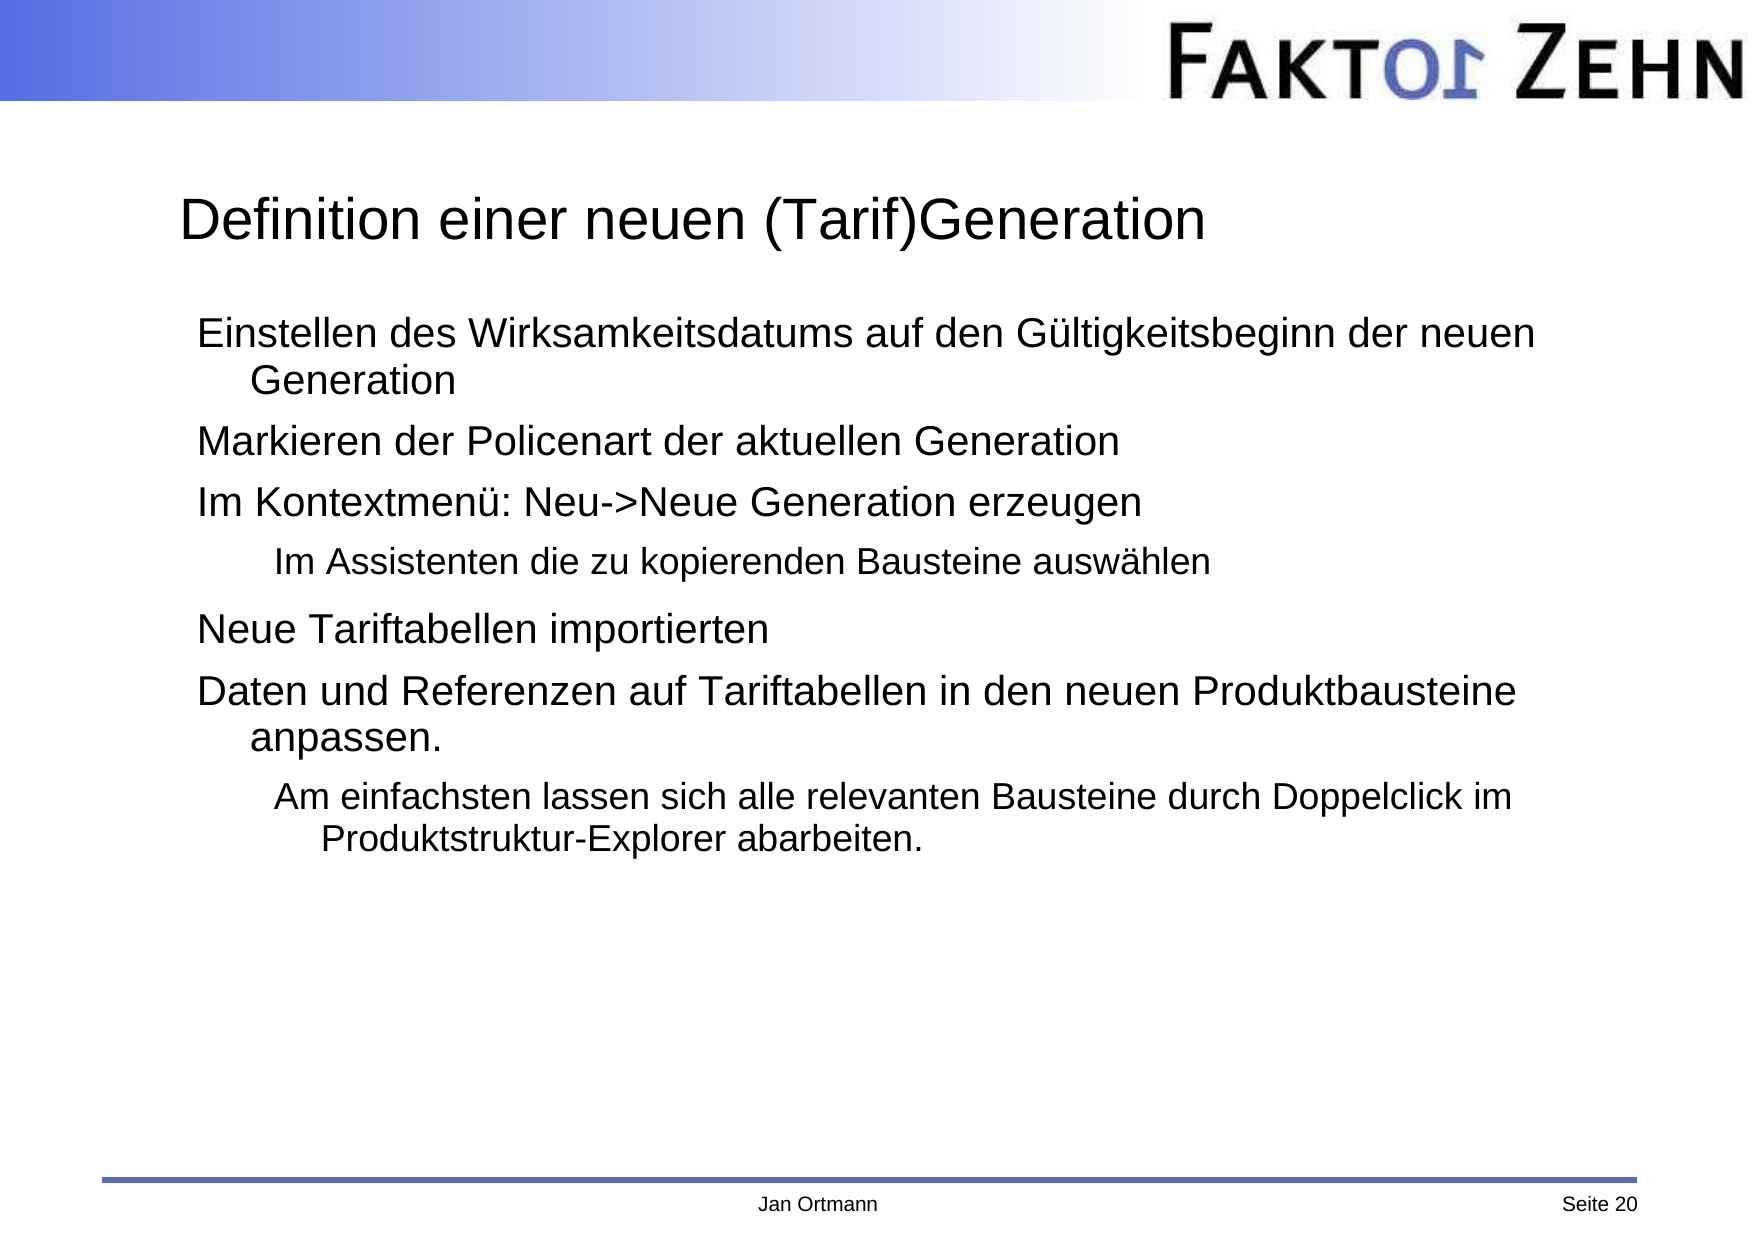

# Definition einer neuen (Tarif)Generation
Einstellen des Wirksamkeitsdatums auf den Gültigkeitsbeginn der neuen Generation
Markieren der Policenart der aktuellen Generation
Im Kontextmenü: Neu->Neue Generation erzeugen
Im Assistenten die zu kopierenden Bausteine auswählen
Neue Tariftabellen importierten
Daten und Referenzen auf Tariftabellen in den neuen Produktbausteine anpassen.
Am einfachsten lassen sich alle relevanten Bausteine durch Doppelclick im Produktstruktur-Explorer abarbeiten.